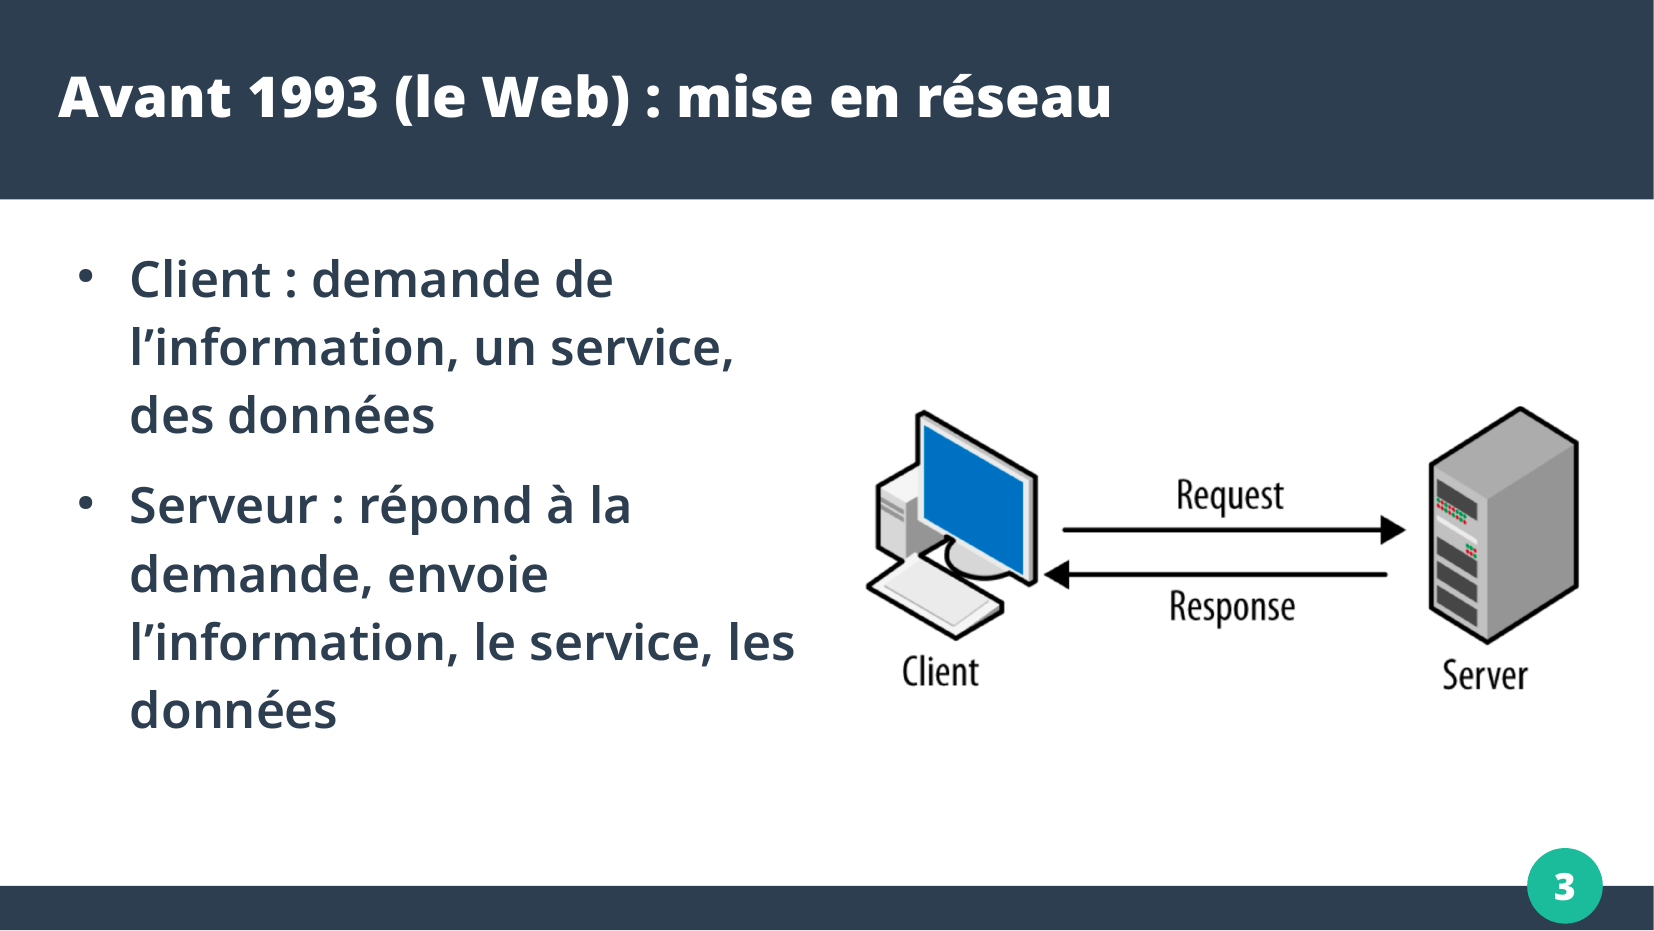

# Avant 1993 (le Web) : mise en réseau
Client : demande de l’information, un service, des données
Serveur : répond à la demande, envoie l’information, le service, les données